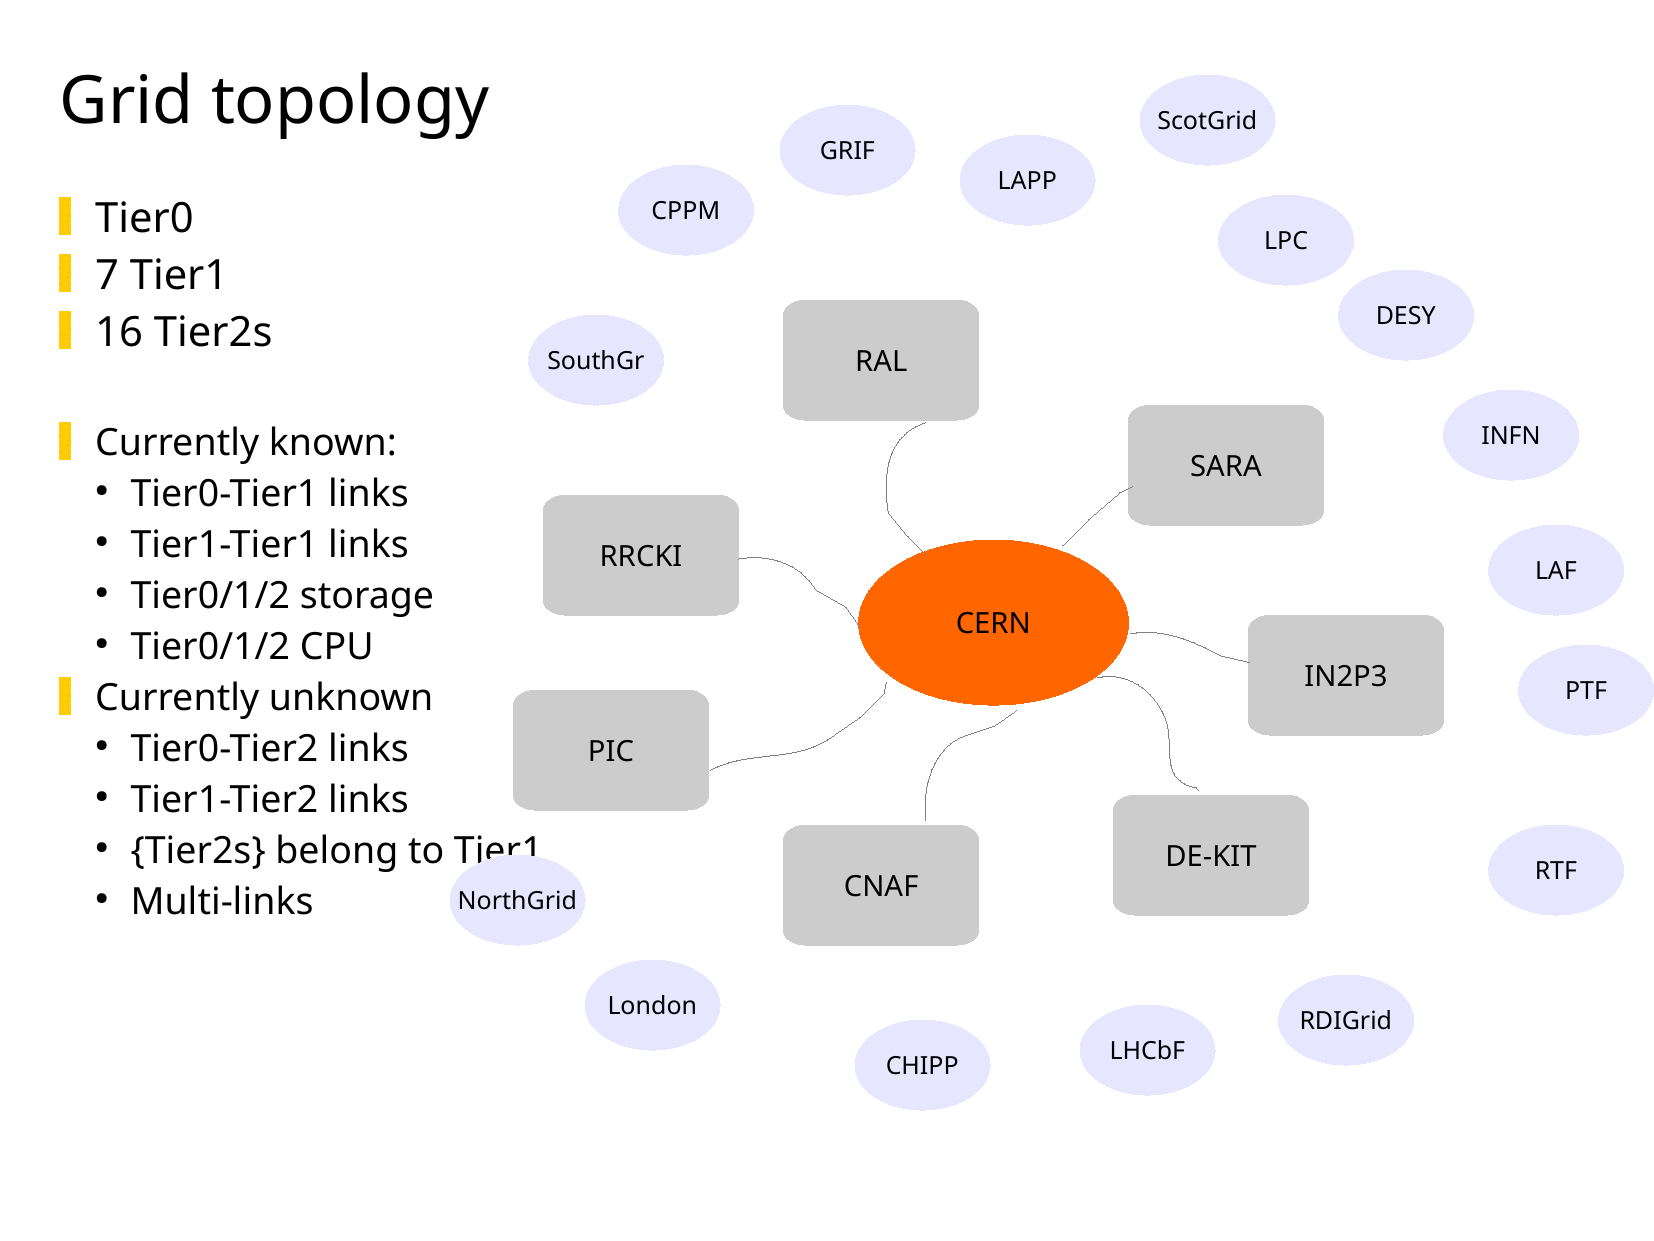

Grid topology
ScotGrid
GRIF
LAPP
CPPM
Tier0
7 Tier1
16 Tier2s
Currently known:
Tier0-Tier1 links
Tier1-Tier1 links
Tier0/1/2 storage
Tier0/1/2 CPU
Currently unknown
Tier0-Tier2 links
Tier1-Tier2 links
{Tier2s} belong to Tier1
Multi-links
LPC
DESY
RAL
SouthGr
INFN
SARA
RRCKI
LAF
CERN
IN2P3
PTF
PIC
DE-KIT
CNAF
RTF
NorthGrid
London
RDIGrid
LHCbF
CHIPP